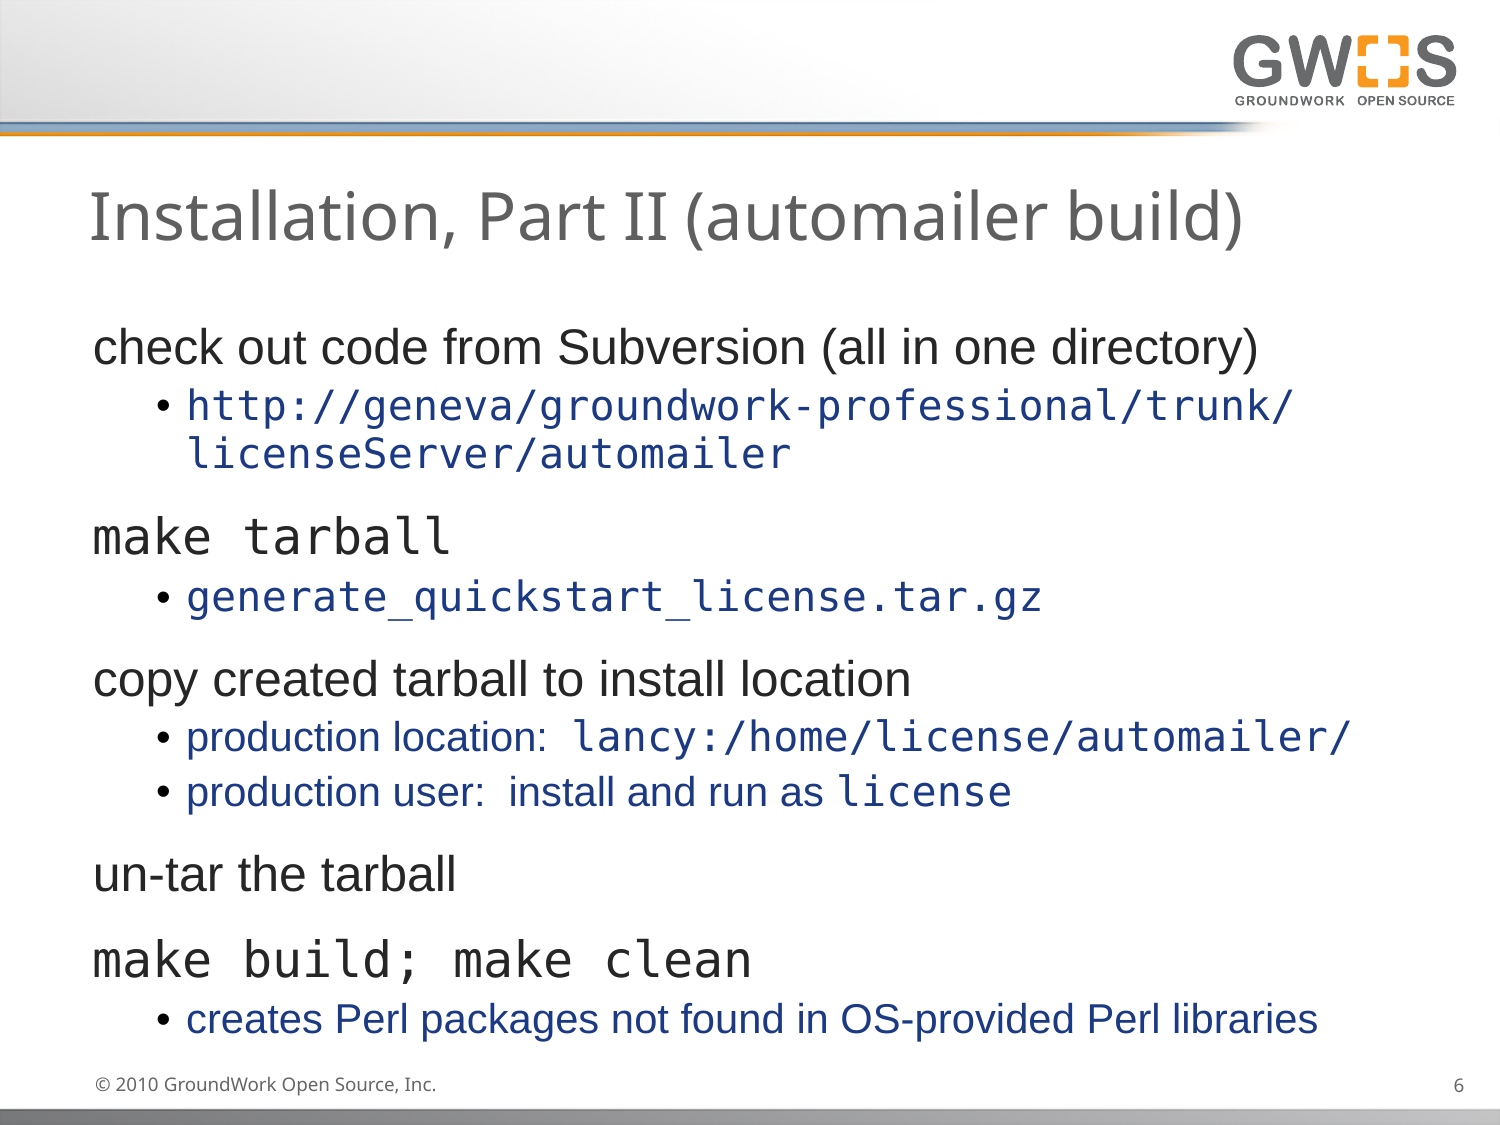

Installation, Part II (automailer build)
# check out code from Subversion (all in one directory)
http://geneva/groundwork-professional/trunk/
licenseServer/automailer
make tarball
generate_quickstart_license.tar.gz
copy created tarball to install location
production location: lancy:/home/license/automailer/
production user: install and run as license
un-tar the tarball
make build; make clean
creates Perl packages not found in OS-provided Perl libraries
6